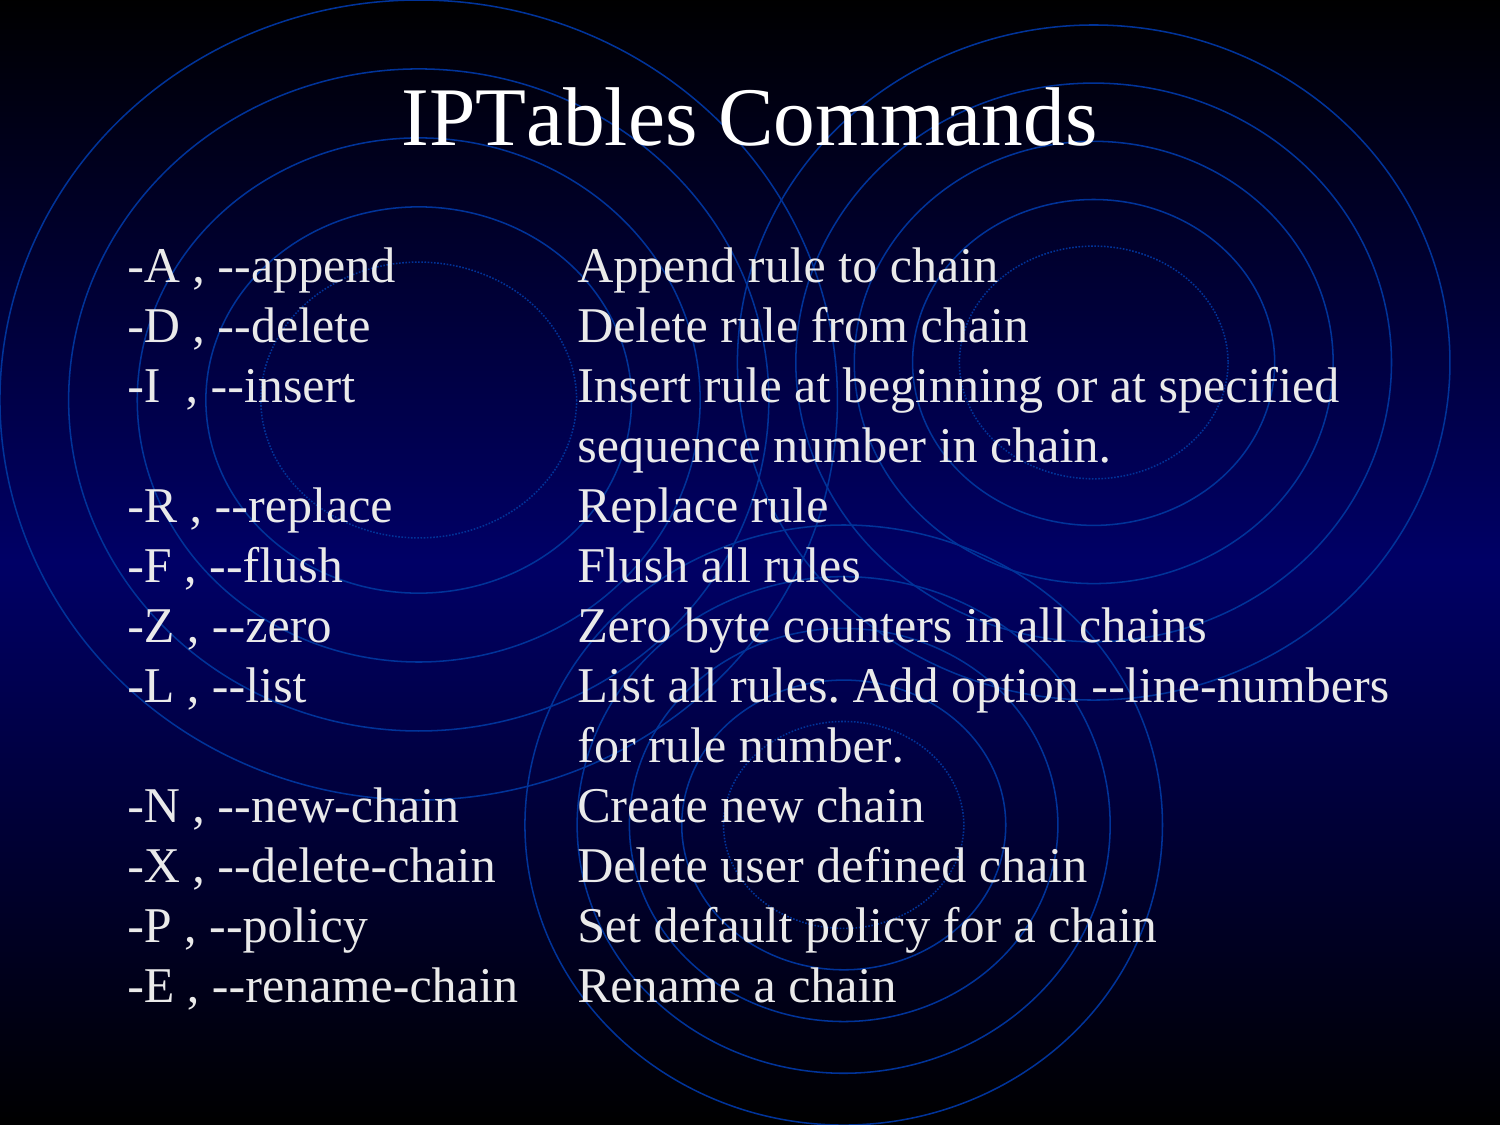

# IPTables Commands
-A , --append	 	Append rule to chain
-D , --delete 		Delete rule from chain
-I , --insert 		Insert rule at beginning or at specified
 sequence number in chain.
-R , --replace 		Replace rule
-F , --flush 		Flush all rules
-Z , --zero 		Zero byte counters in all chains
-L , --list	 	List all rules. Add option --line-numbers
 for rule number.
-N , --new-chain 	Create new chain
-X , --delete-chain 	Delete user defined chain
-P , --policy 		Set default policy for a chain
-E , --rename-chain 	Rename a chain